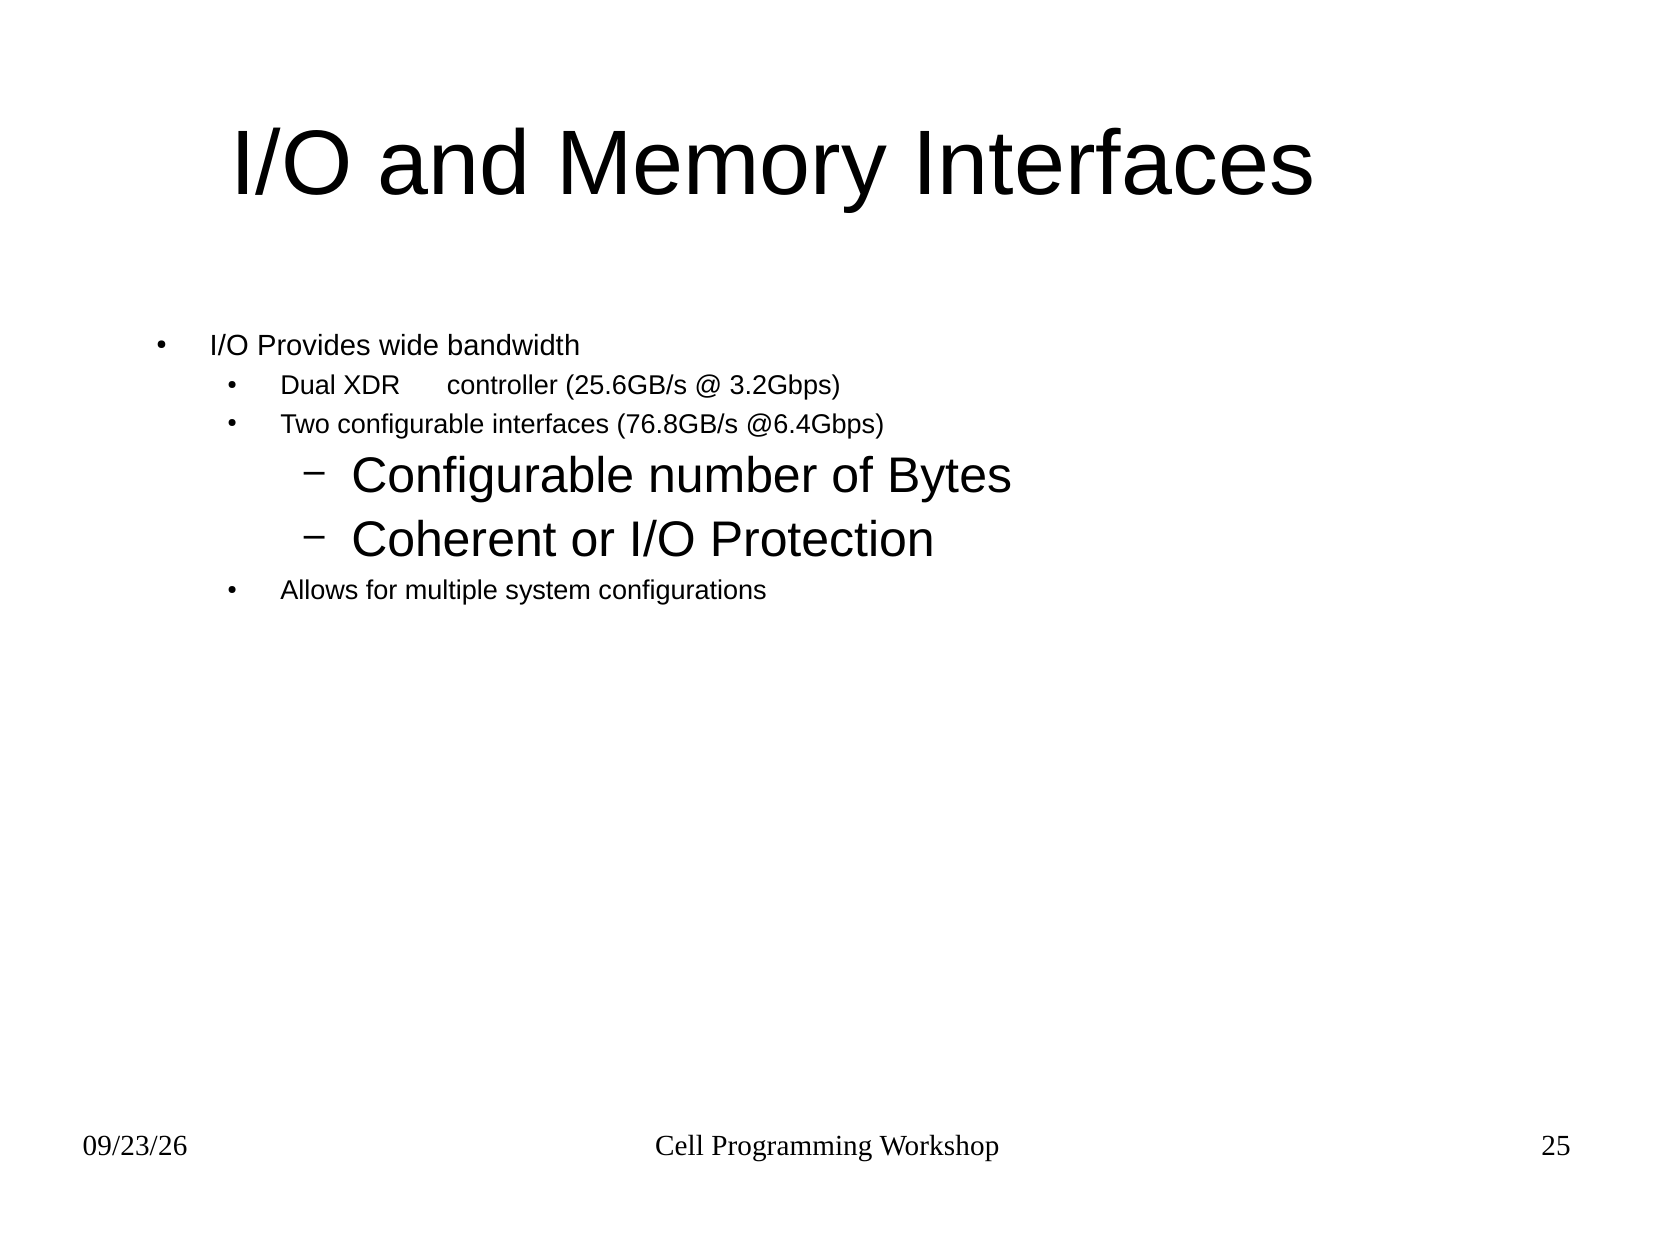

# I/O and Memory Interfaces
I/O Provides wide bandwidth
Dual XDRTM controller (25.6GB/s @ 3.2Gbps)
Two configurable interfaces (76.8GB/s @6.4Gbps)
Configurable number of Bytes
Coherent or I/O Protection
Allows for multiple system configurations
Cell Programming Workshop
25